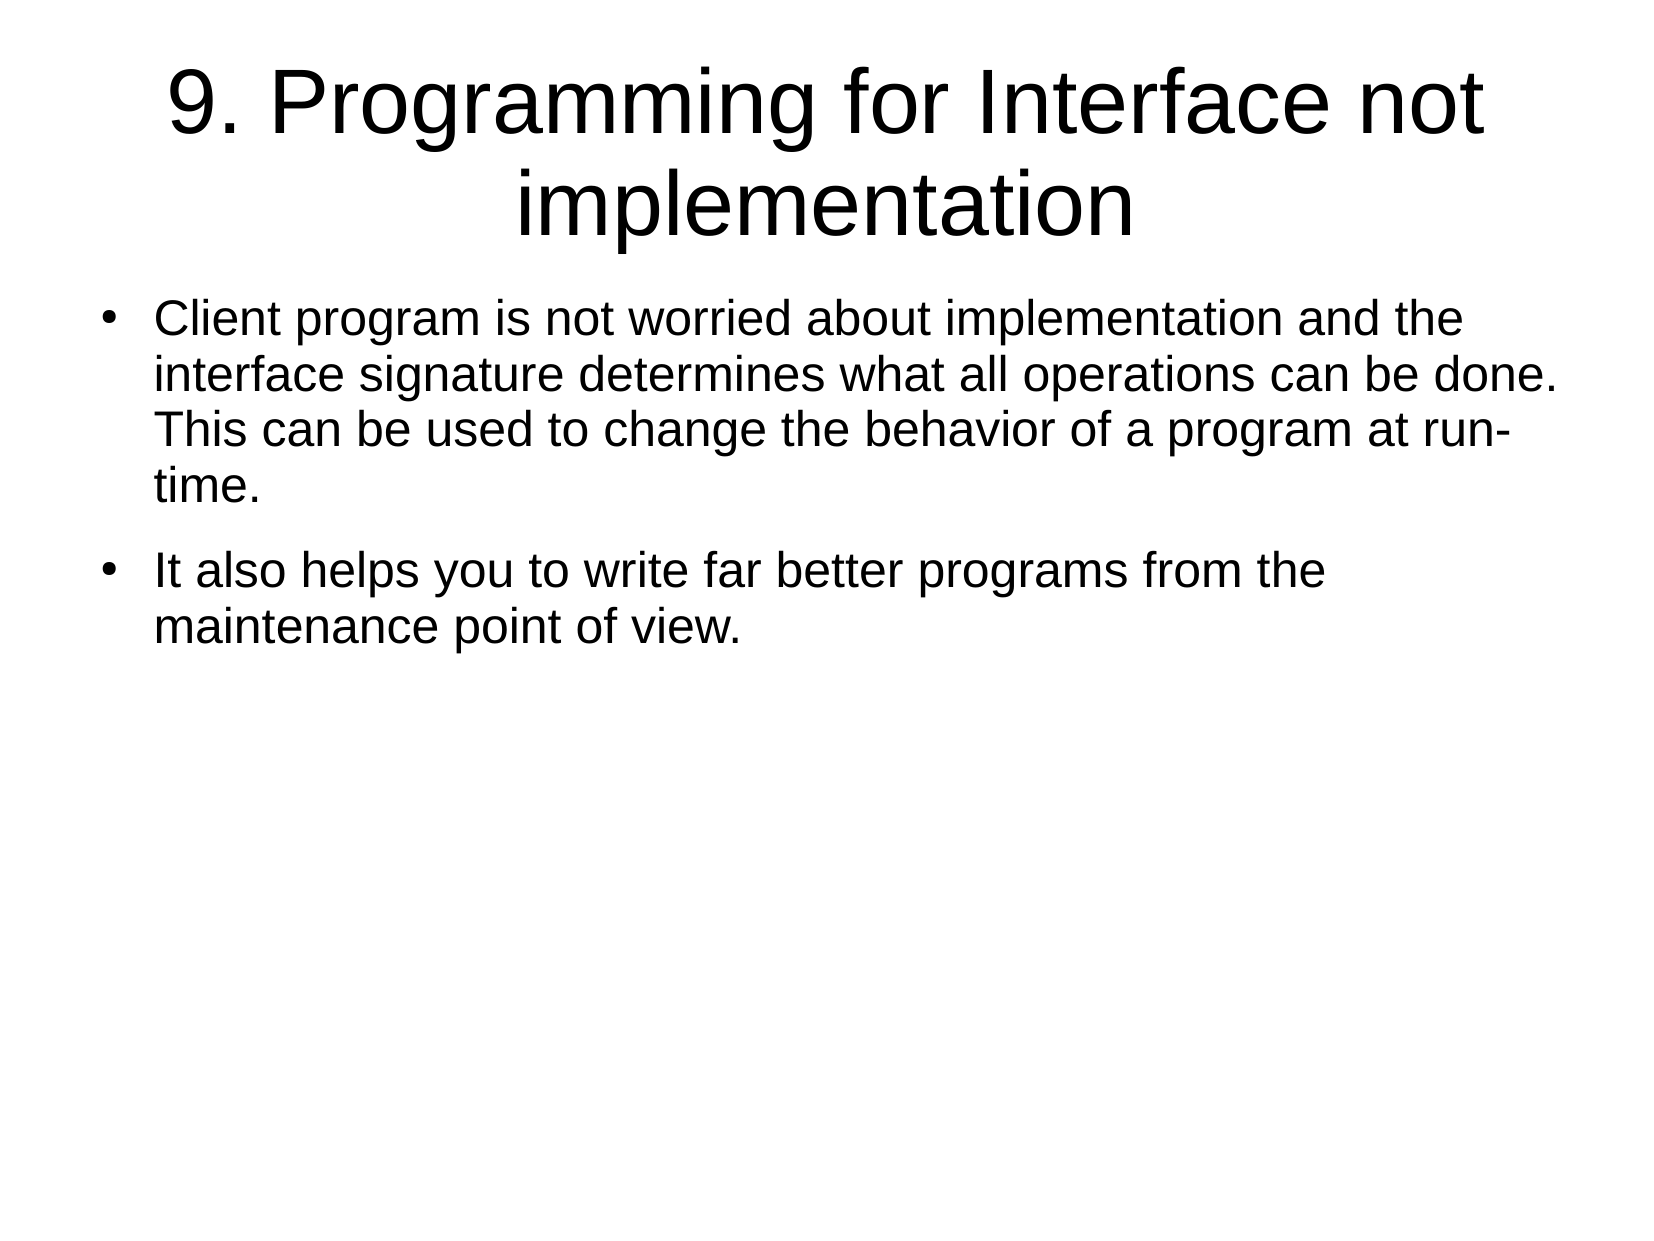

# 9. Programming for Interface not implementation
Client program is not worried about implementation and the interface signature determines what all operations can be done. This can be used to change the behavior of a program at run-time.
It also helps you to write far better programs from the maintenance point of view.